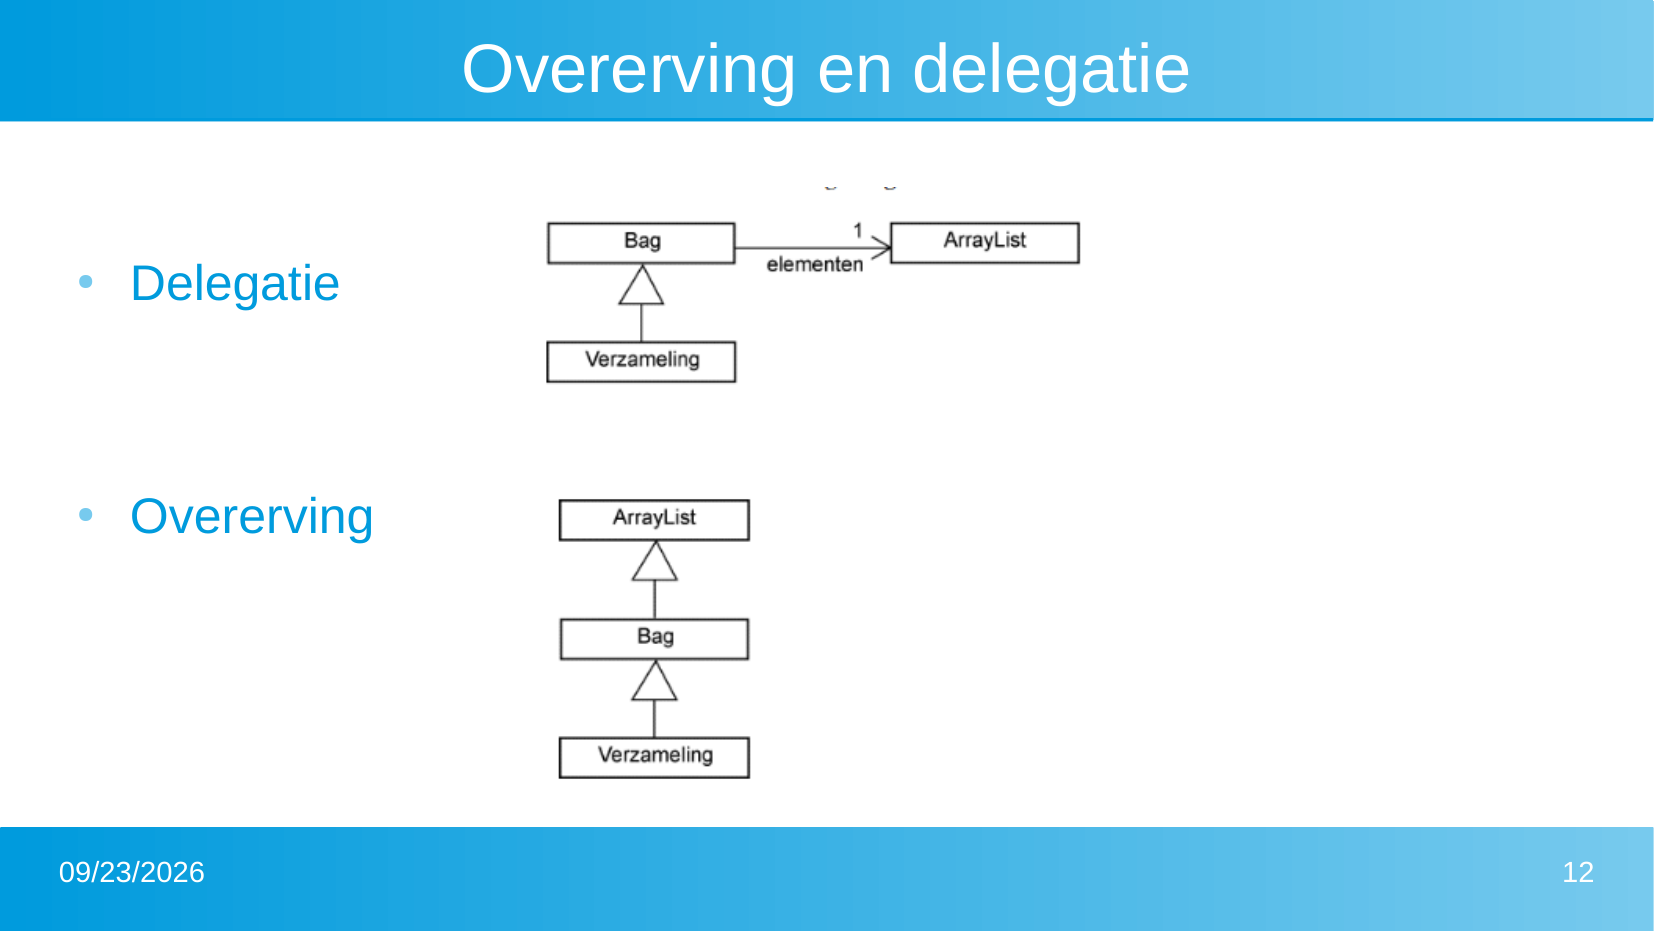

# Overerving en delegatie
Delegatie
Overerving
12